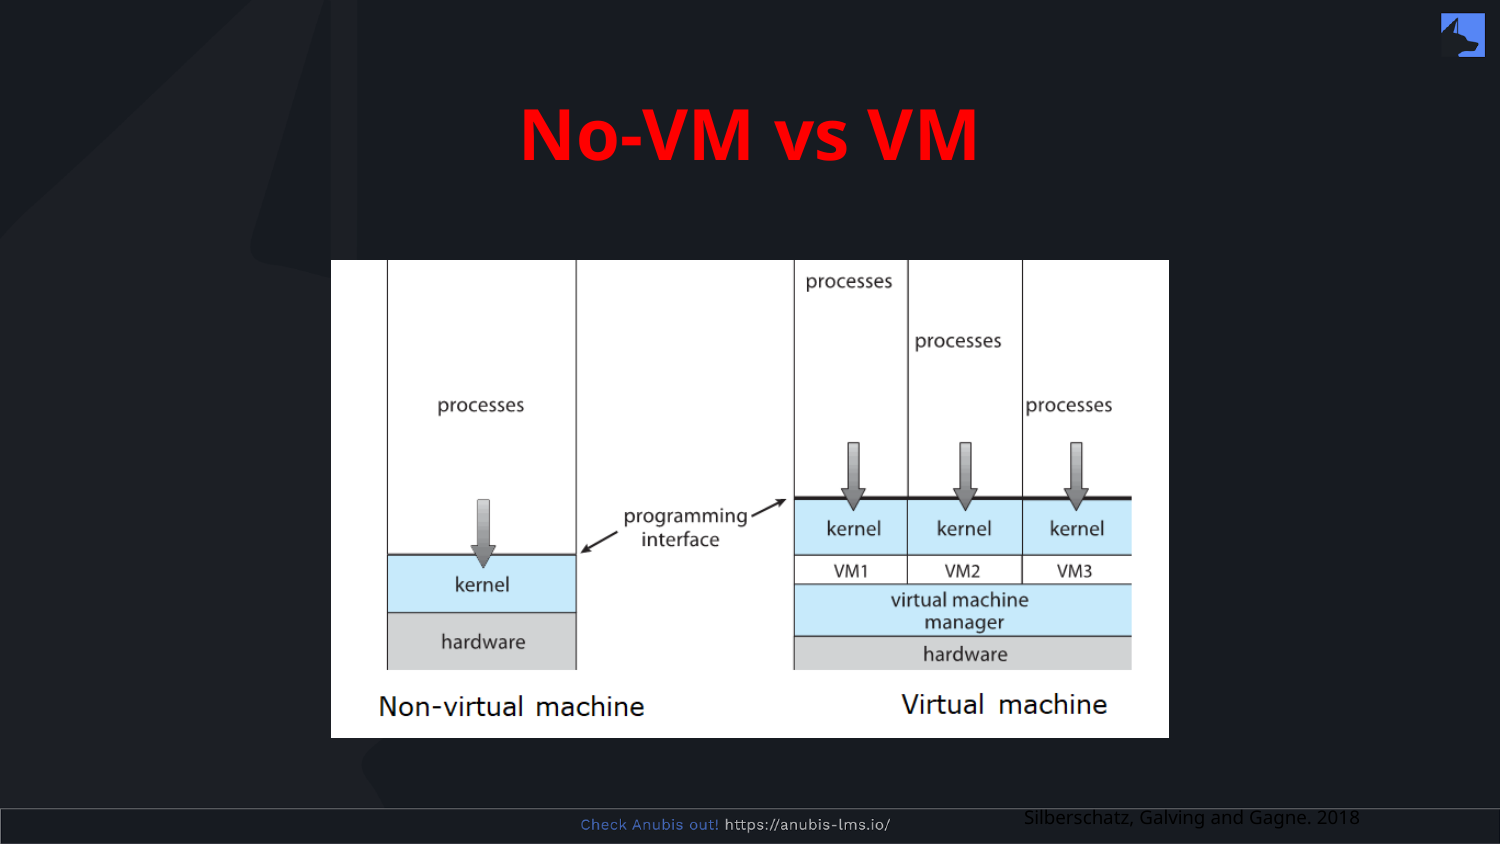

# No-VM vs VM
Silberschatz, Galving and Gagne. 2018